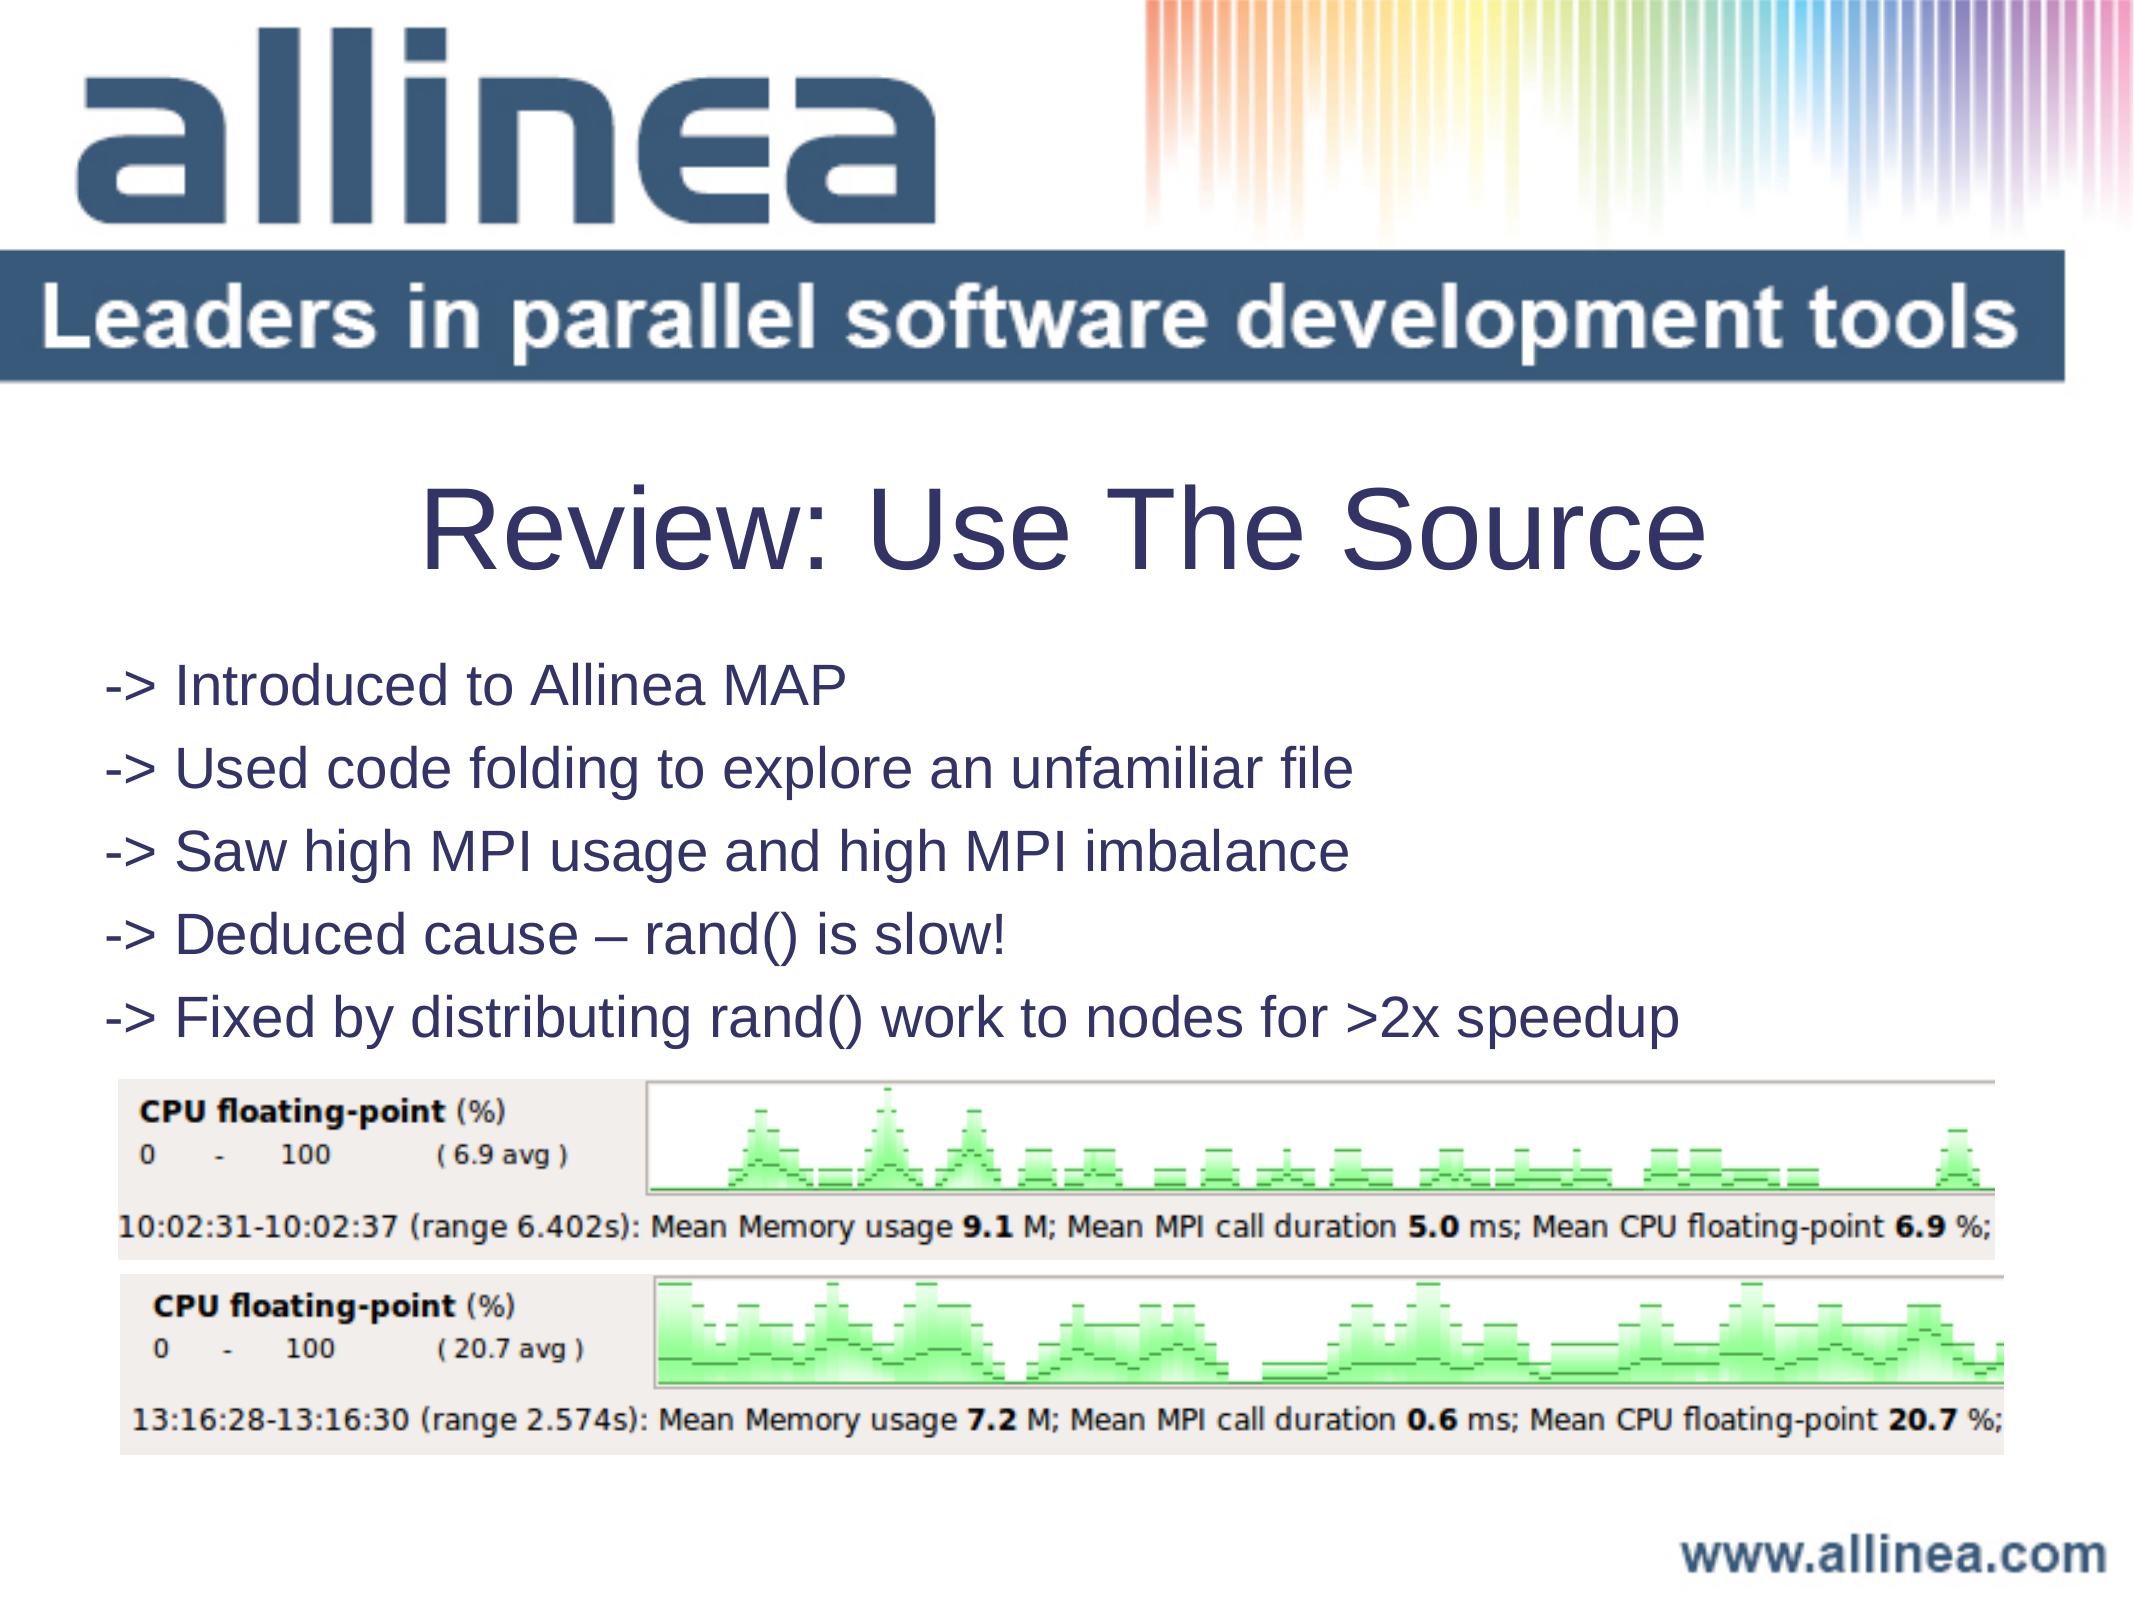

Review: Use The Source
-> Introduced to Allinea MAP
-> Used code folding to explore an unfamiliar file
-> Saw high MPI usage and high MPI imbalance
-> Deduced cause – rand() is slow!
-> Fixed by distributing rand() work to nodes for >2x speedup